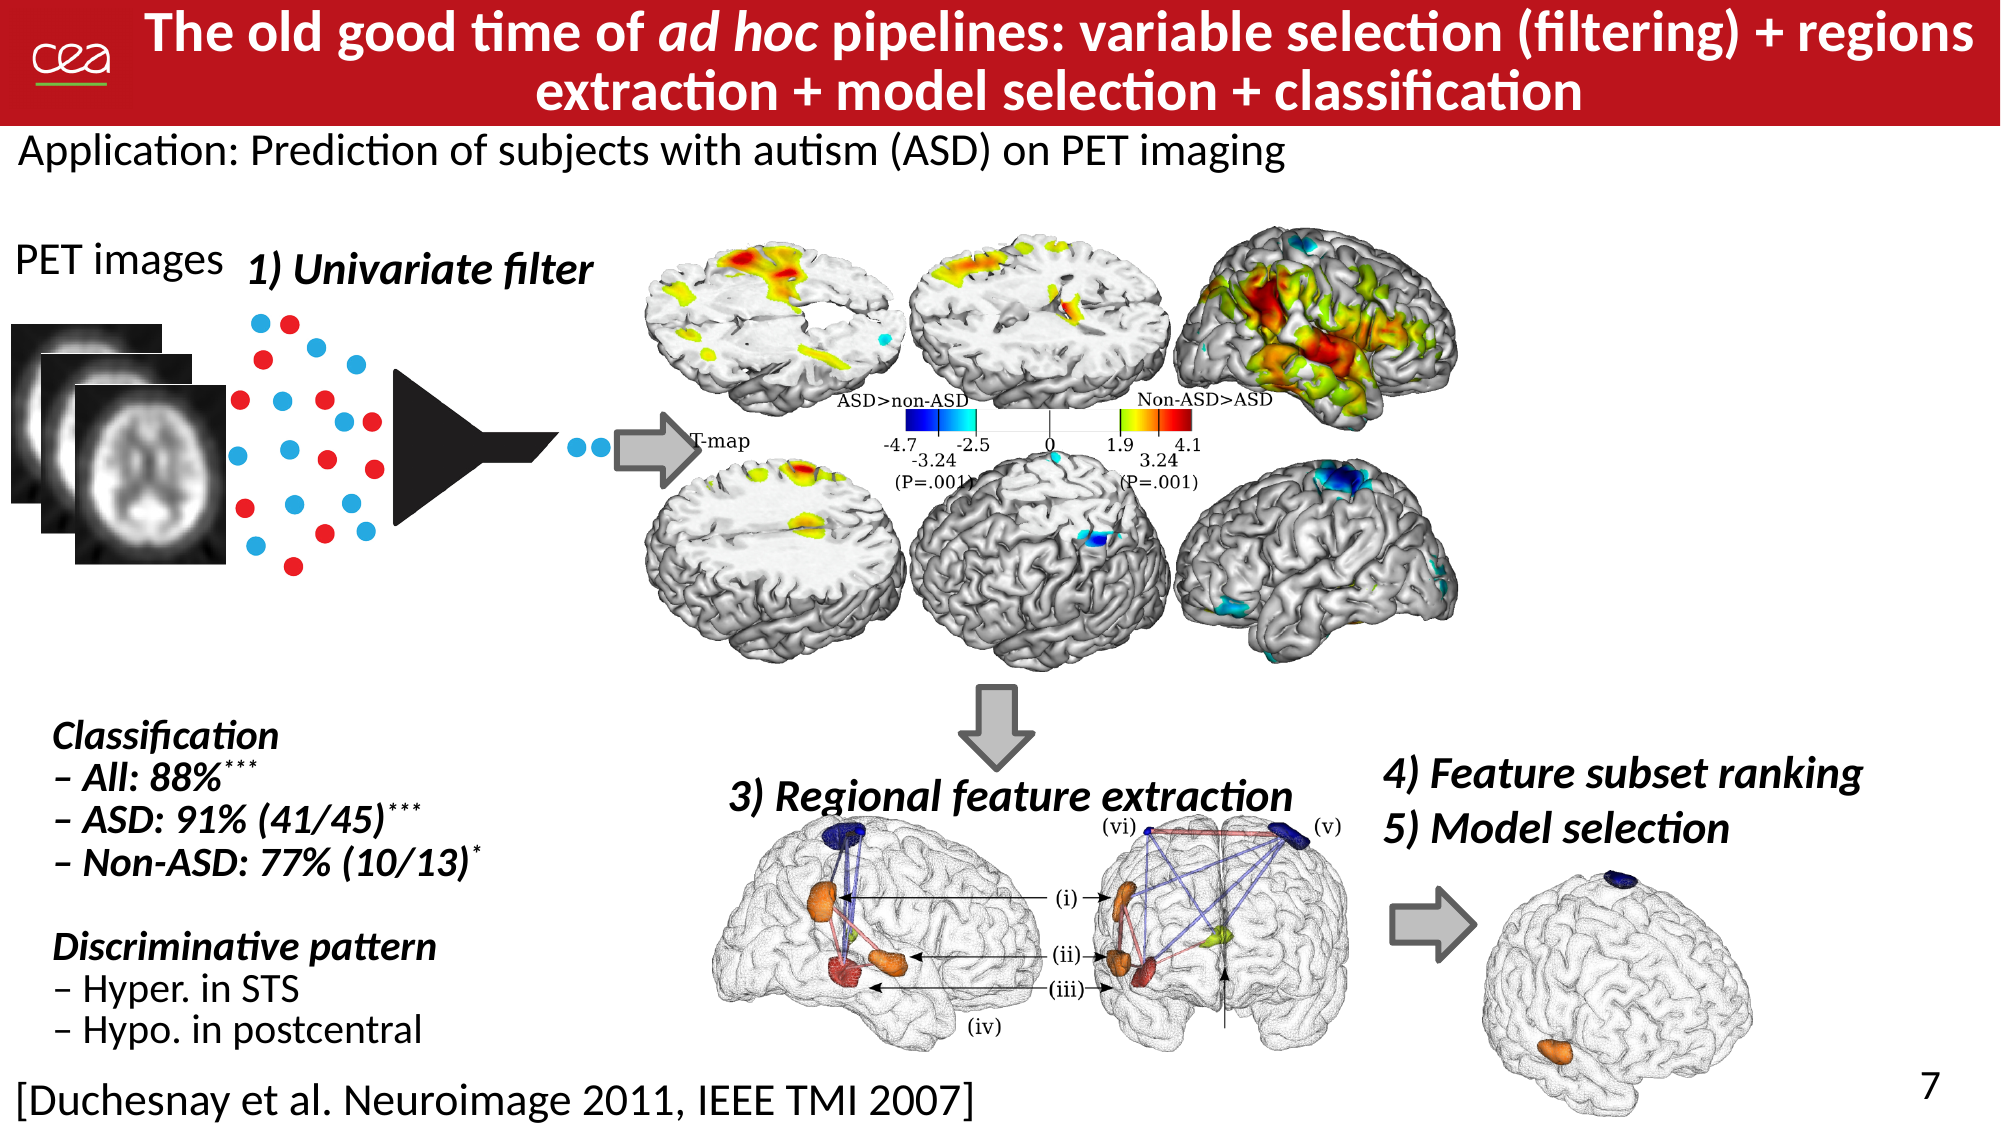

# The old good time of ad hoc pipelines: variable selection (filtering) + regions extraction + model selection + classification
Application: Prediction of subjects with autism (ASD) on PET imaging
1) Univariate filter
PET images
3) Regional feature extraction
Classification
– All: 88%***
– ASD: 91% (41/45)***
– Non-ASD: 77% (10/13)*
Discriminative pattern
– Hyper. in STS
– Hypo. in postcentral
4) Feature subset ranking
5) Model selection
[Duchesnay et al. Neuroimage 2011, IEEE TMI 2007]